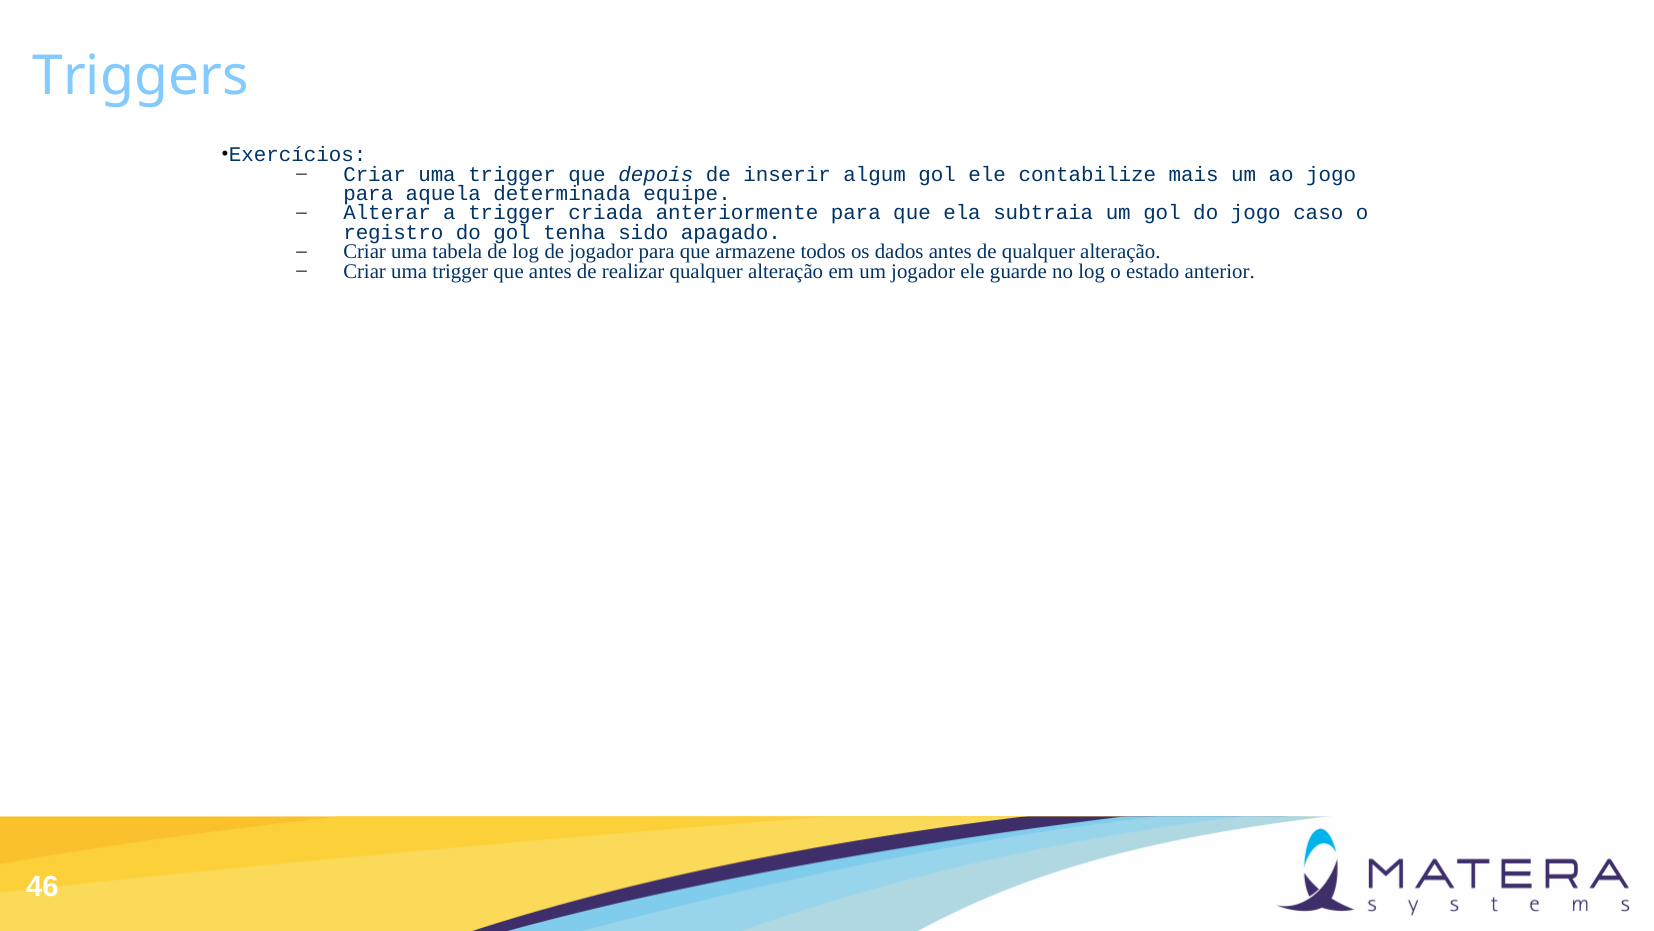

# Triggers
Exercícios:
Criar uma trigger que depois de inserir algum gol ele contabilize mais um ao jogo para aquela determinada equipe.
Alterar a trigger criada anteriormente para que ela subtraia um gol do jogo caso o registro do gol tenha sido apagado.
Criar uma tabela de log de jogador para que armazene todos os dados antes de qualquer alteração.
Criar uma trigger que antes de realizar qualquer alteração em um jogador ele guarde no log o estado anterior.